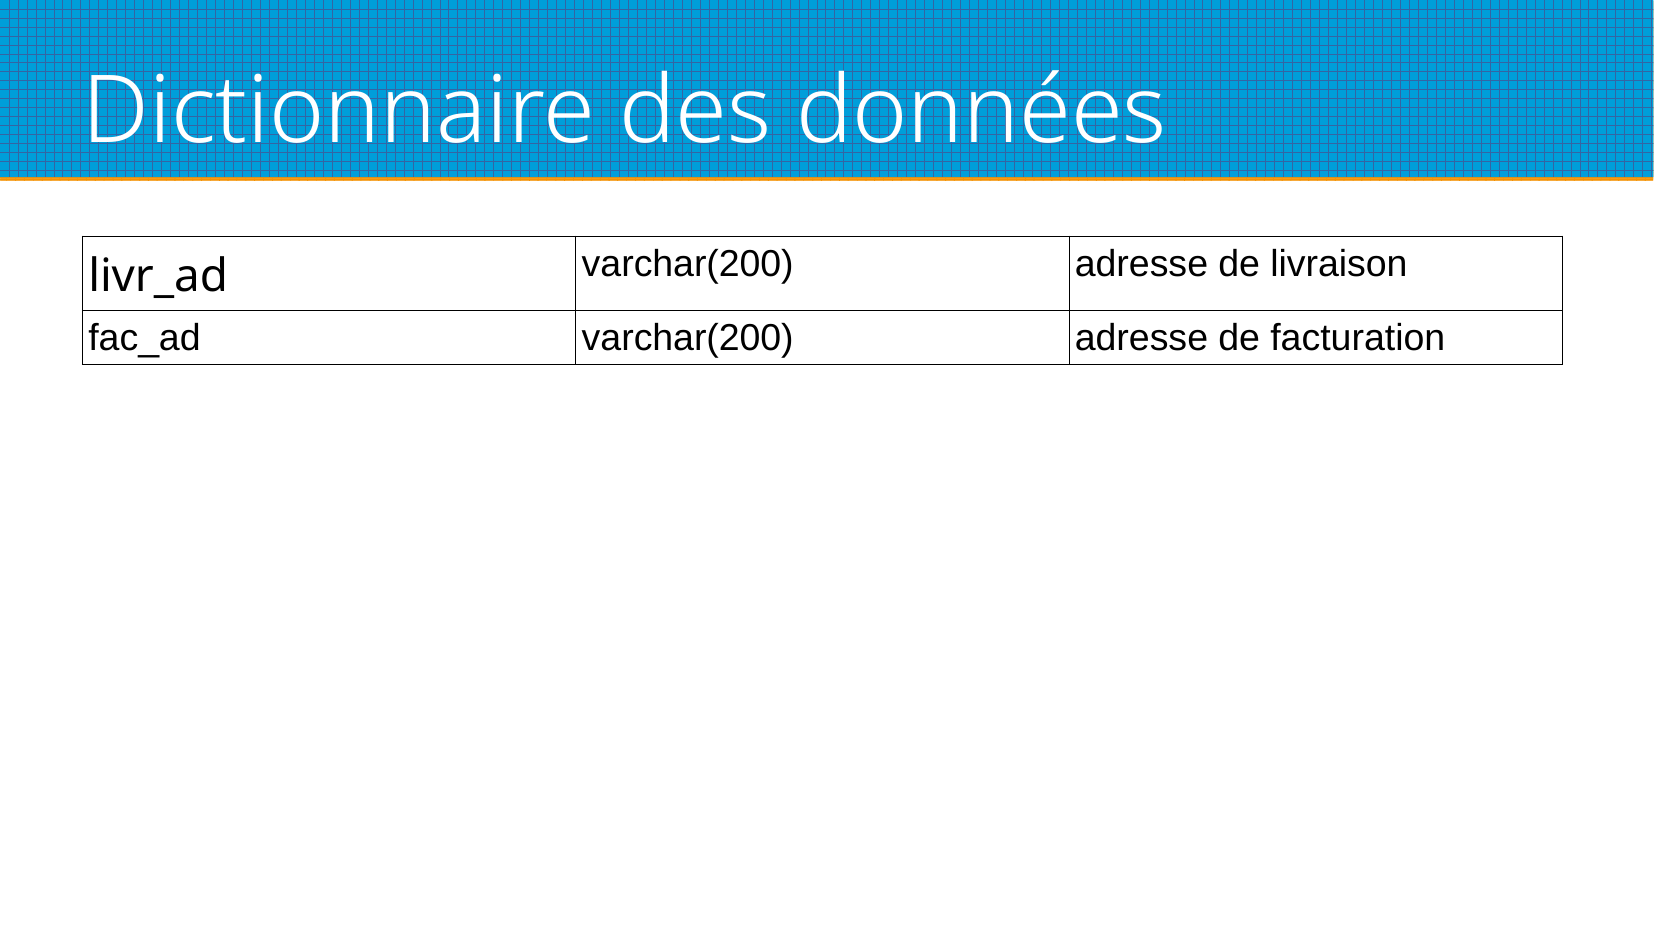

# Dictionnaire des données
| livr\_ad | varchar(200) | adresse de livraison |
| --- | --- | --- |
| fac\_ad | varchar(200) | adresse de facturation |